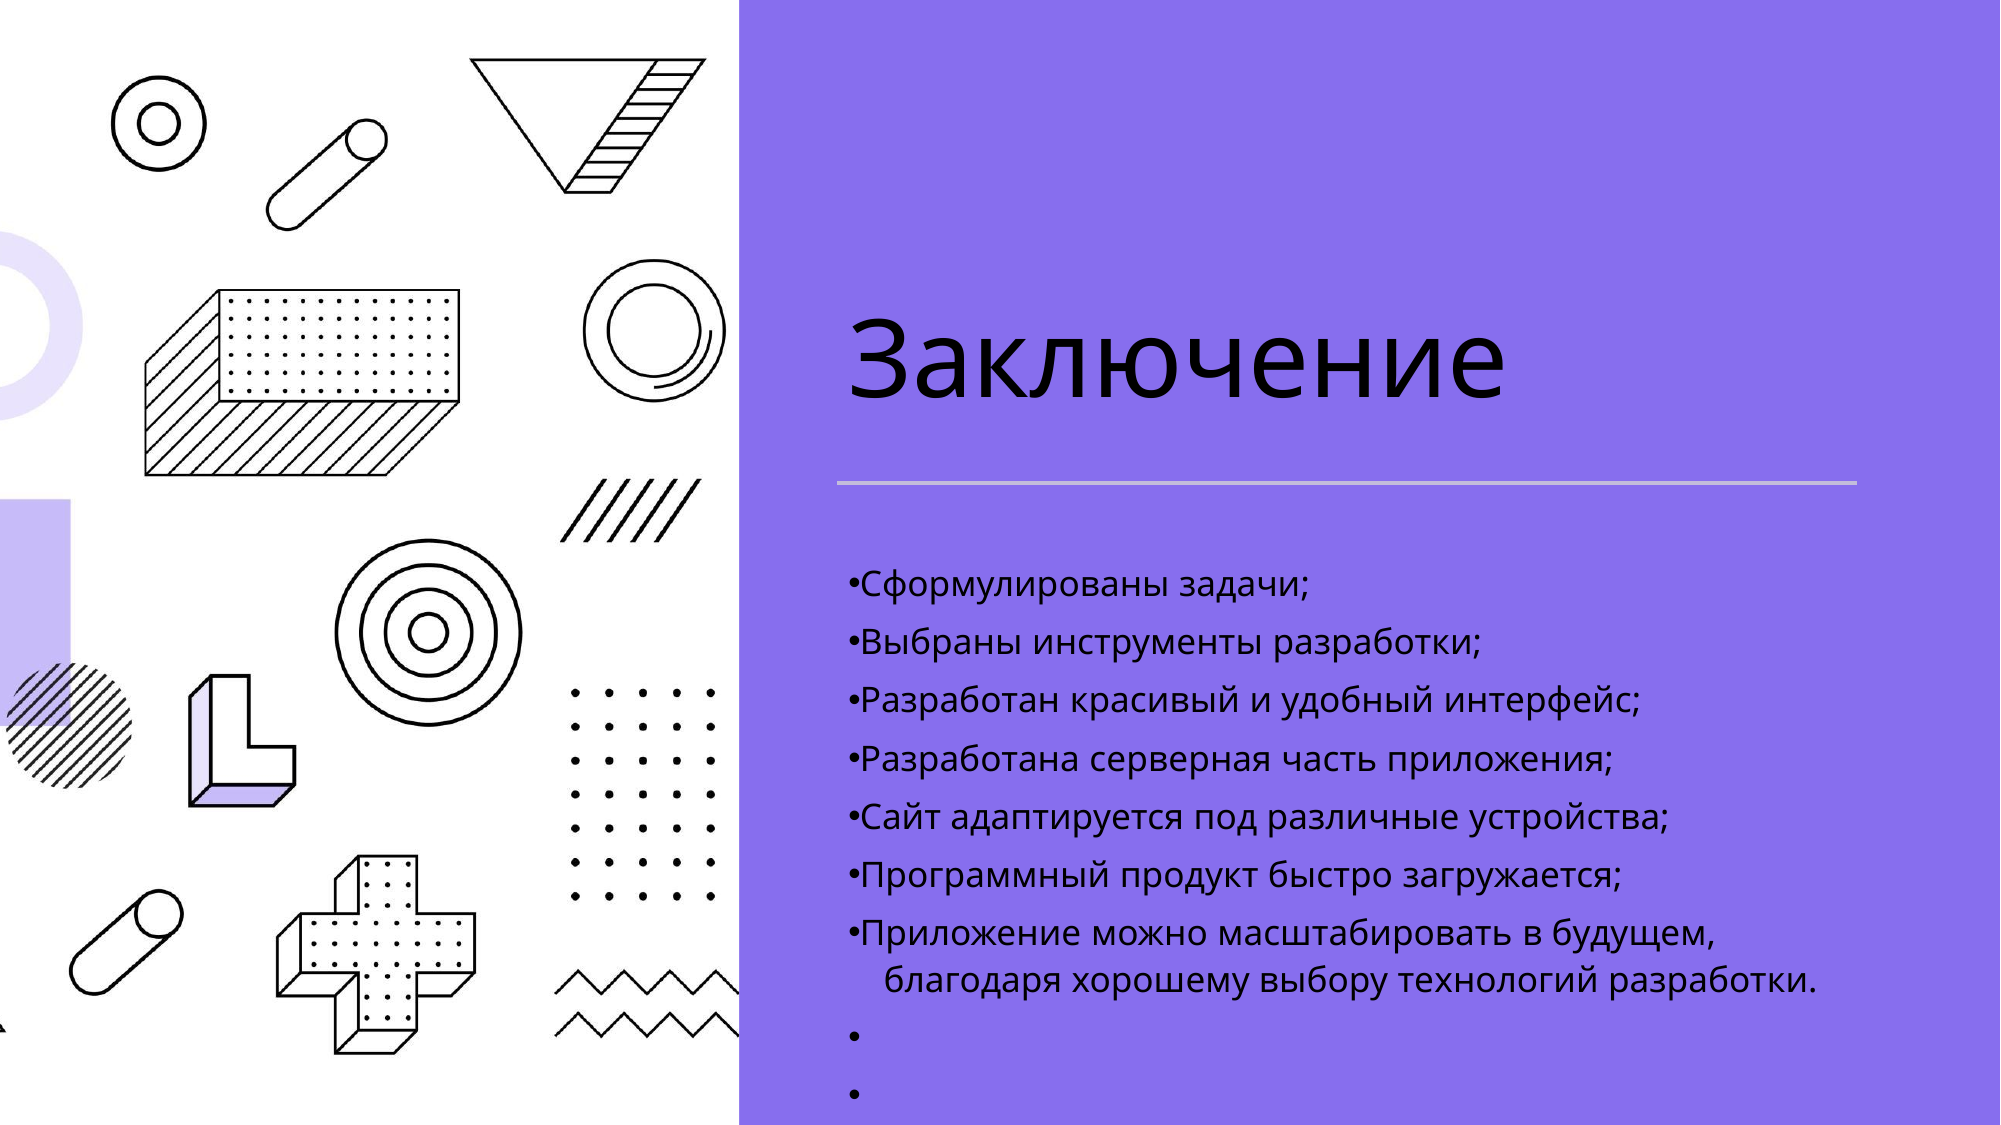

# Заключение
Сформулированы задачи;
Выбраны инструменты разработки;
Разработан красивый и удобный интерфейс;
Разработана серверная часть приложения;
Сайт адаптируется под различные устройства;
Программный продукт быстро загружается;
Приложение можно масштабировать в будущем, благодаря хорошему выбору технологий разработки.